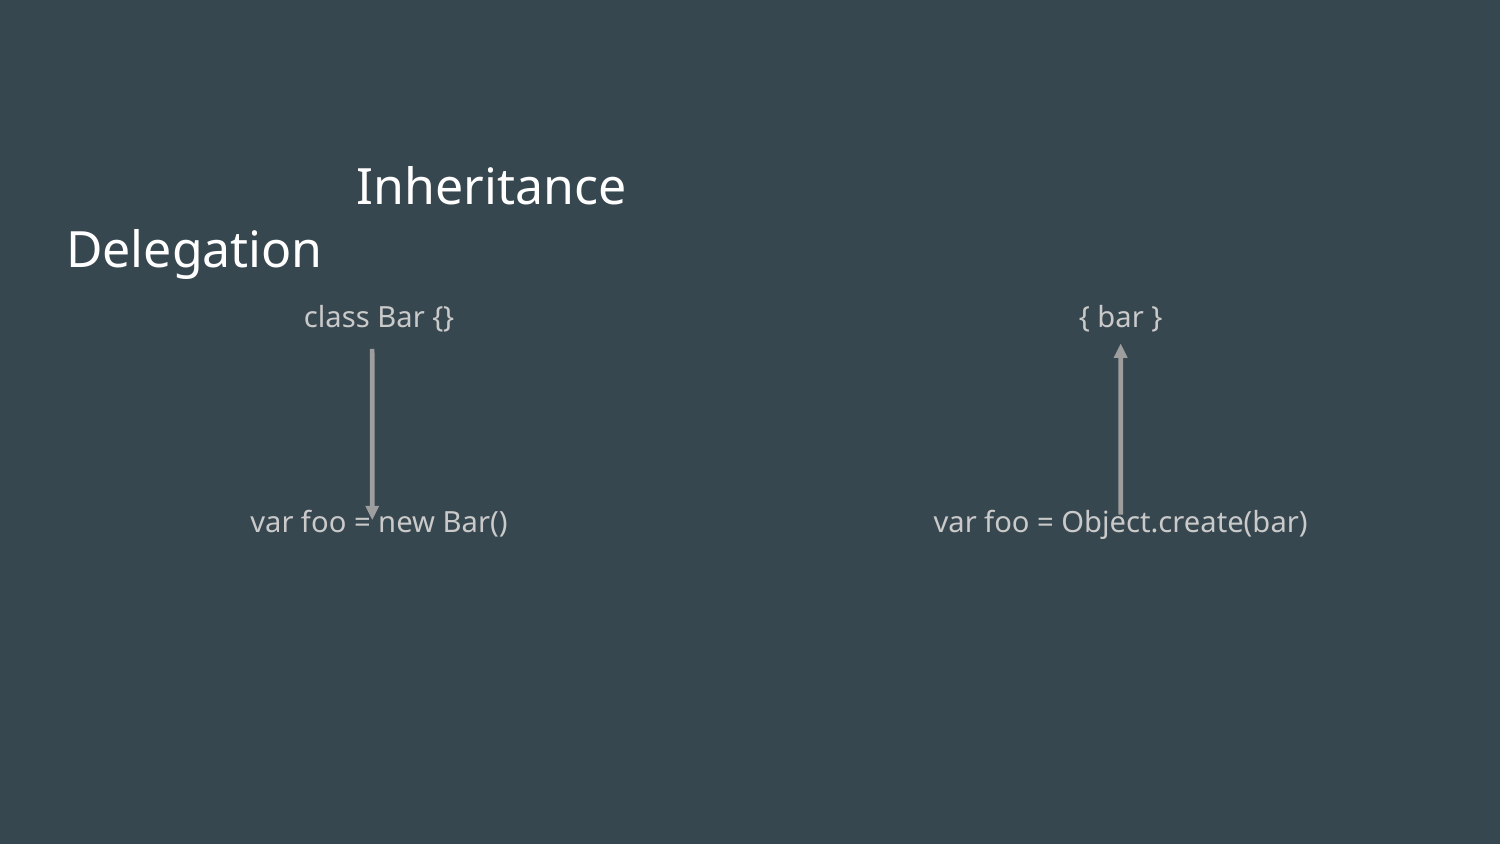

# Inheritance					 Delegation
class Bar {}
var foo = new Bar()
{ bar }
var foo = Object.create(bar)